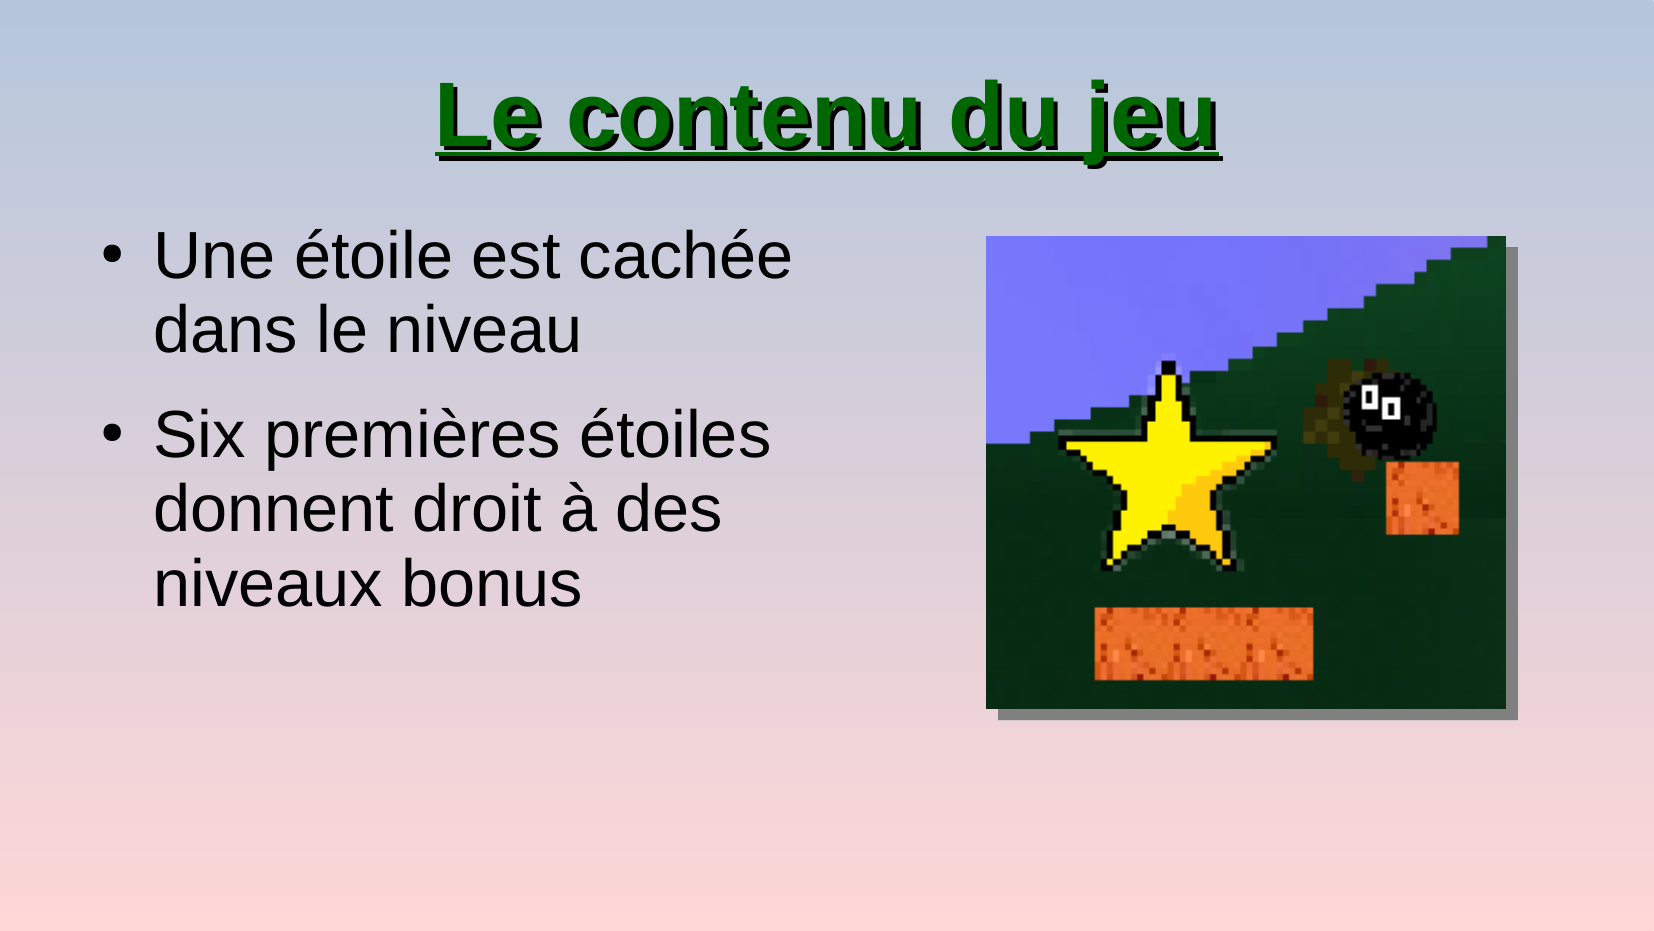

# Le contenu du jeu
Une étoile est cachée dans le niveau
Six premières étoiles donnent droit à des niveaux bonus